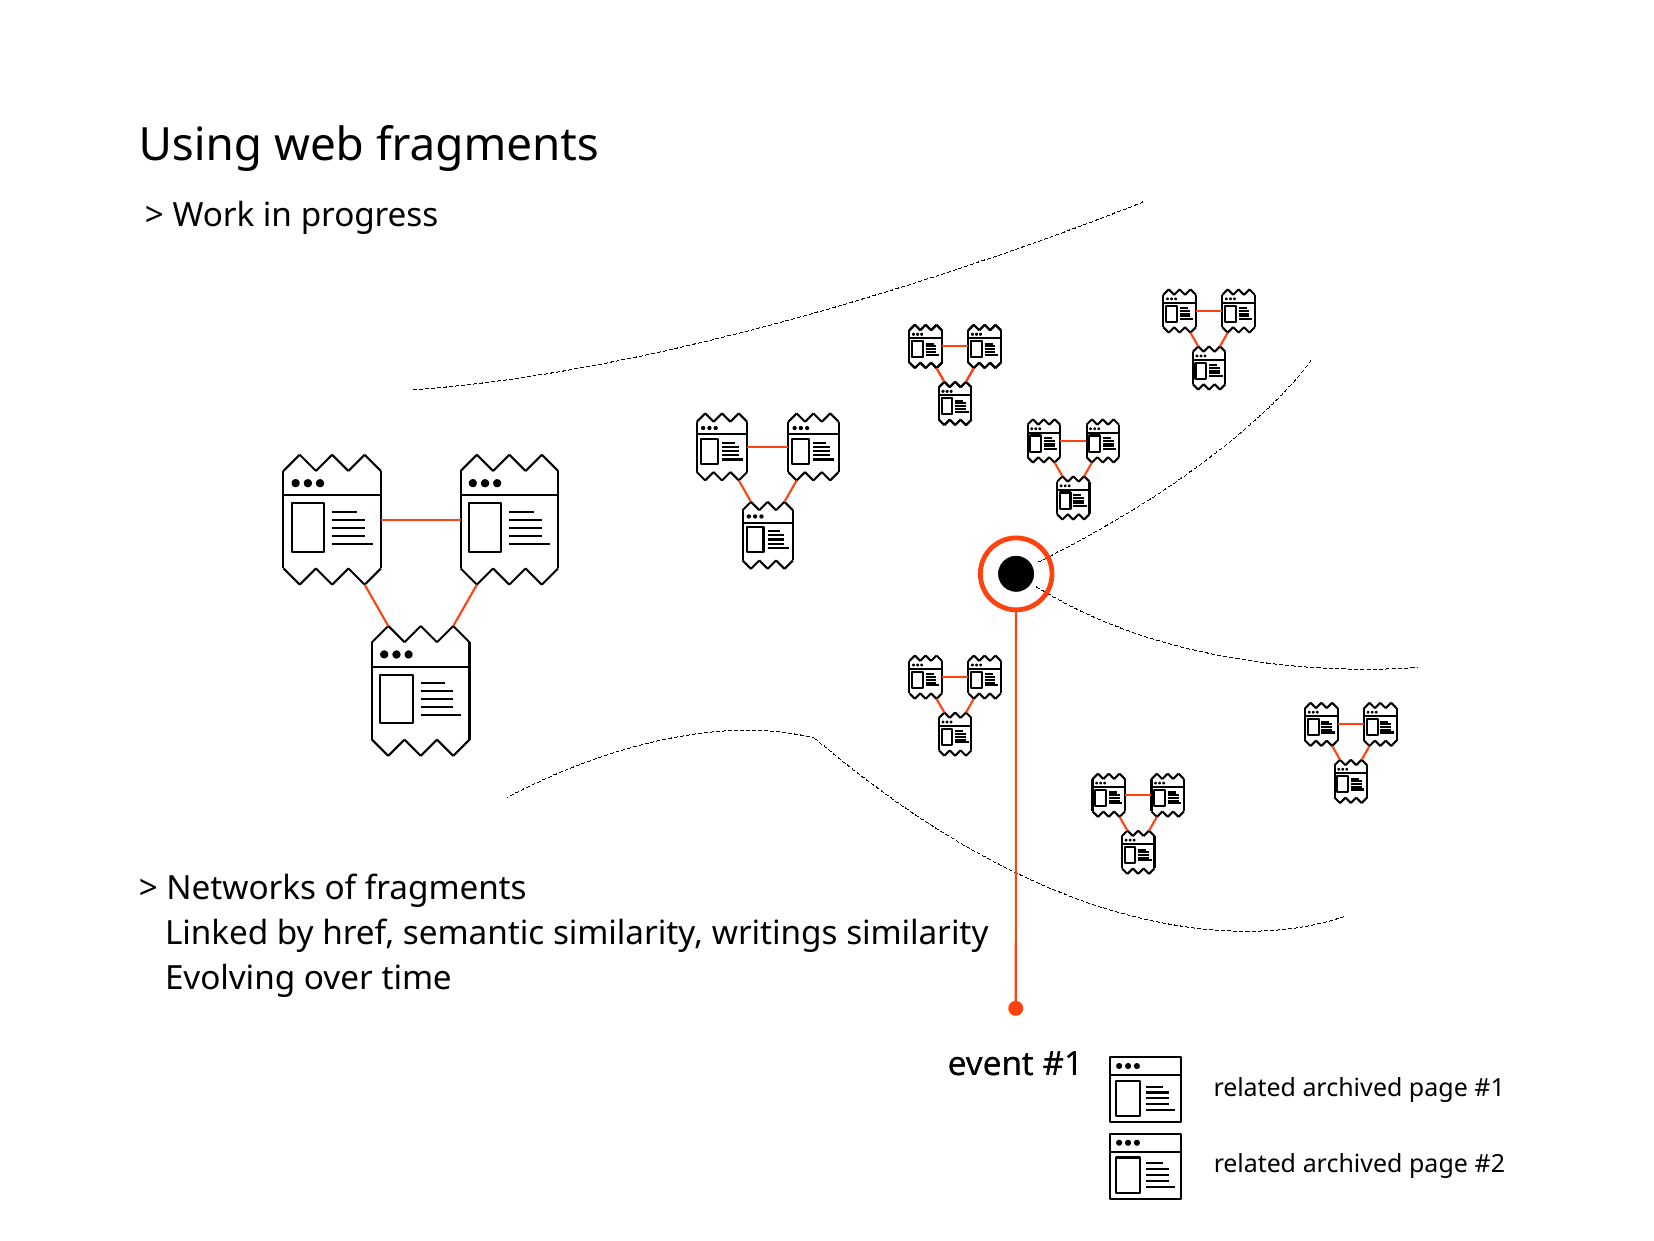

Using web fragments
> Work in progress
> Networks of fragments
 Linked by href, semantic similarity, writings similarity
 Evolving over time
event #1
event #1
related archived page #1
related archived page #2